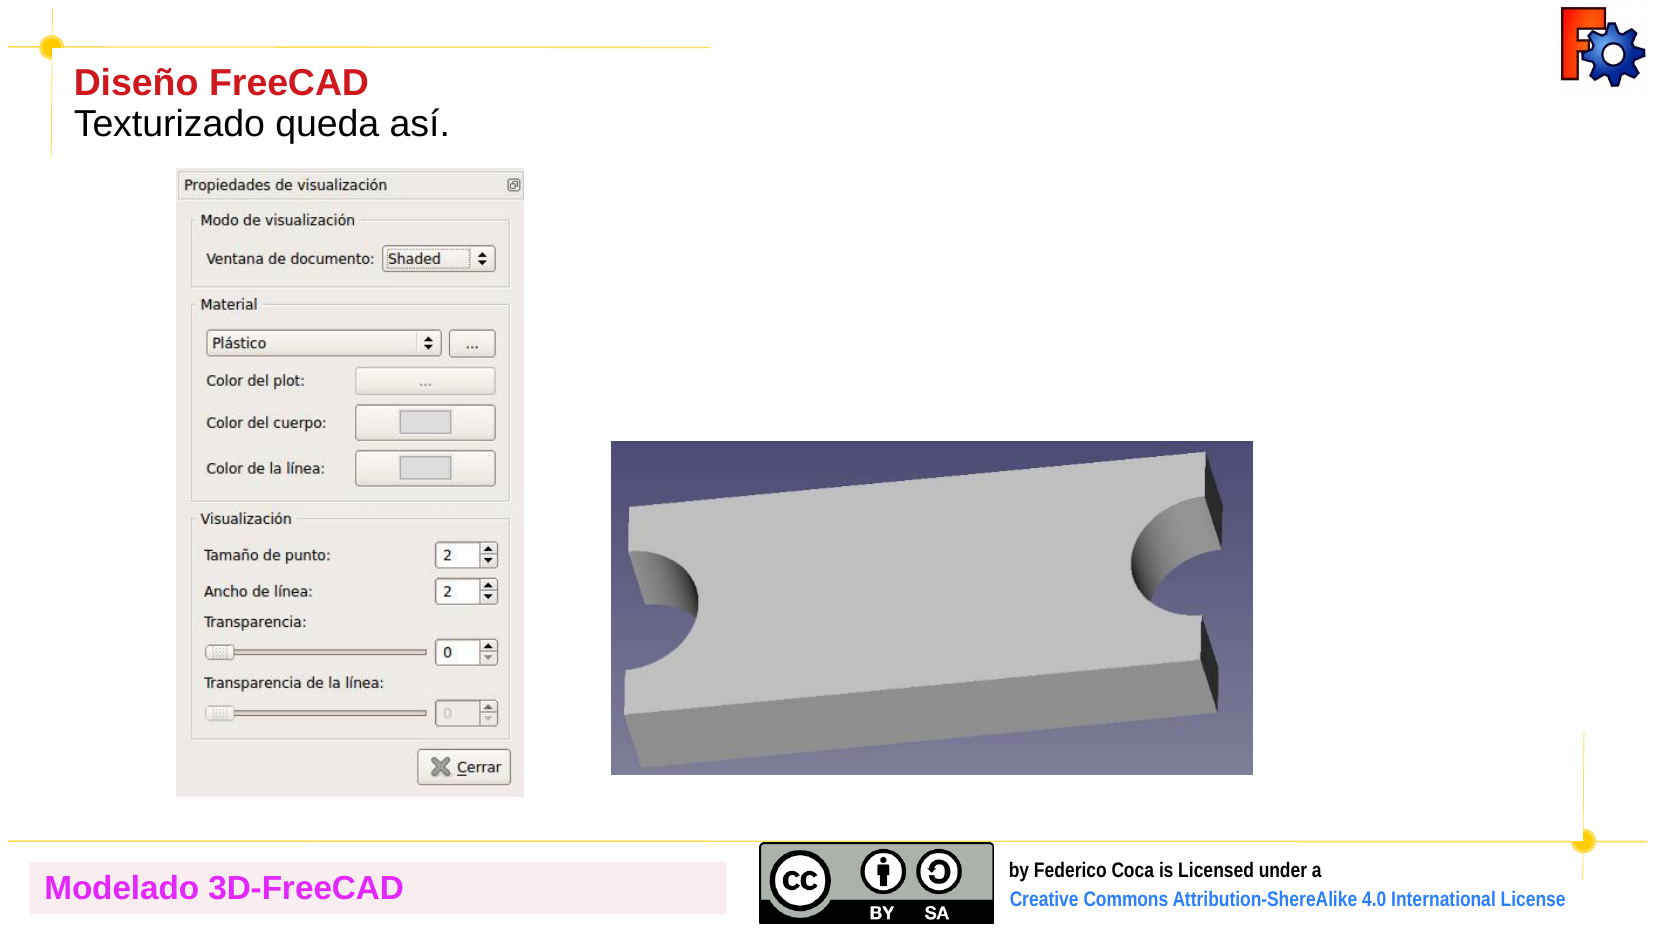

Diseño FreeCAD
Texturizado queda así.
Modelado 3D-FreeCAD